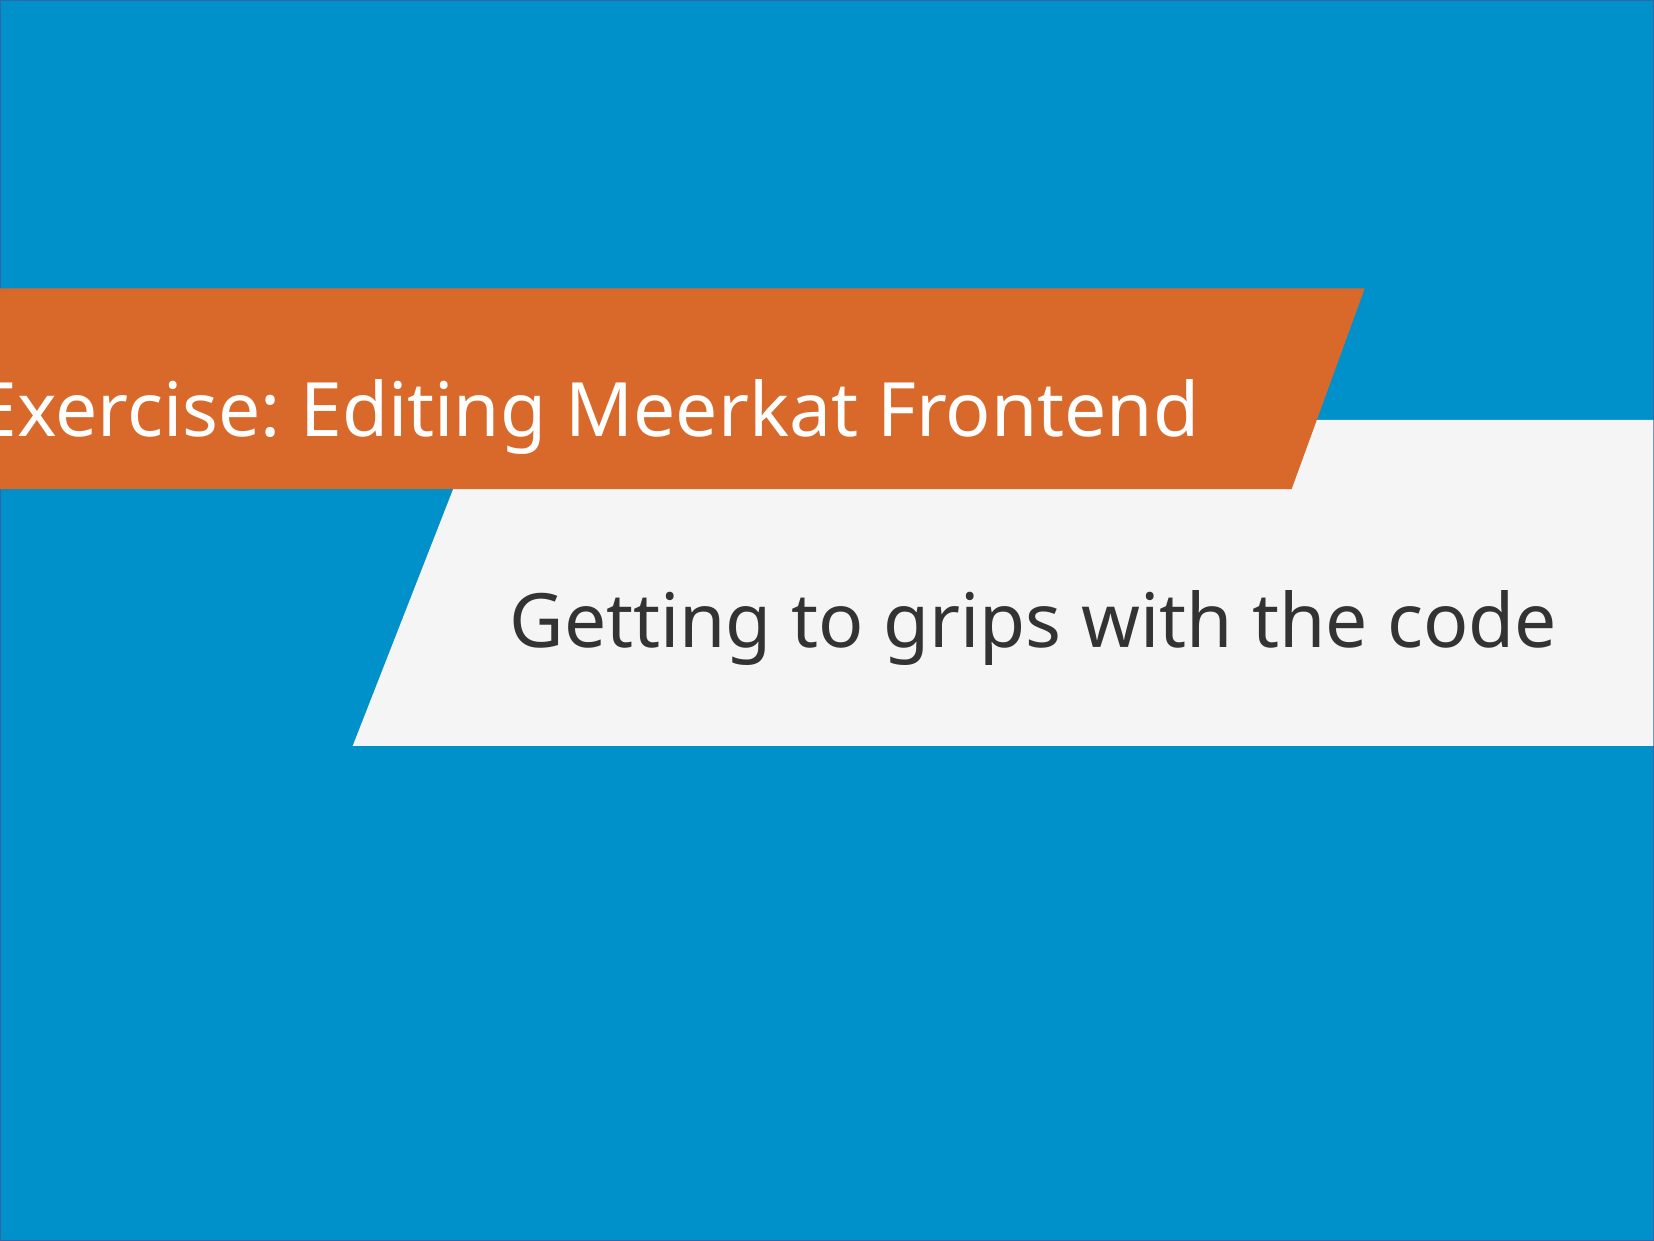

Exercise: Editing Meerkat Frontend
Getting to grips with the code
13